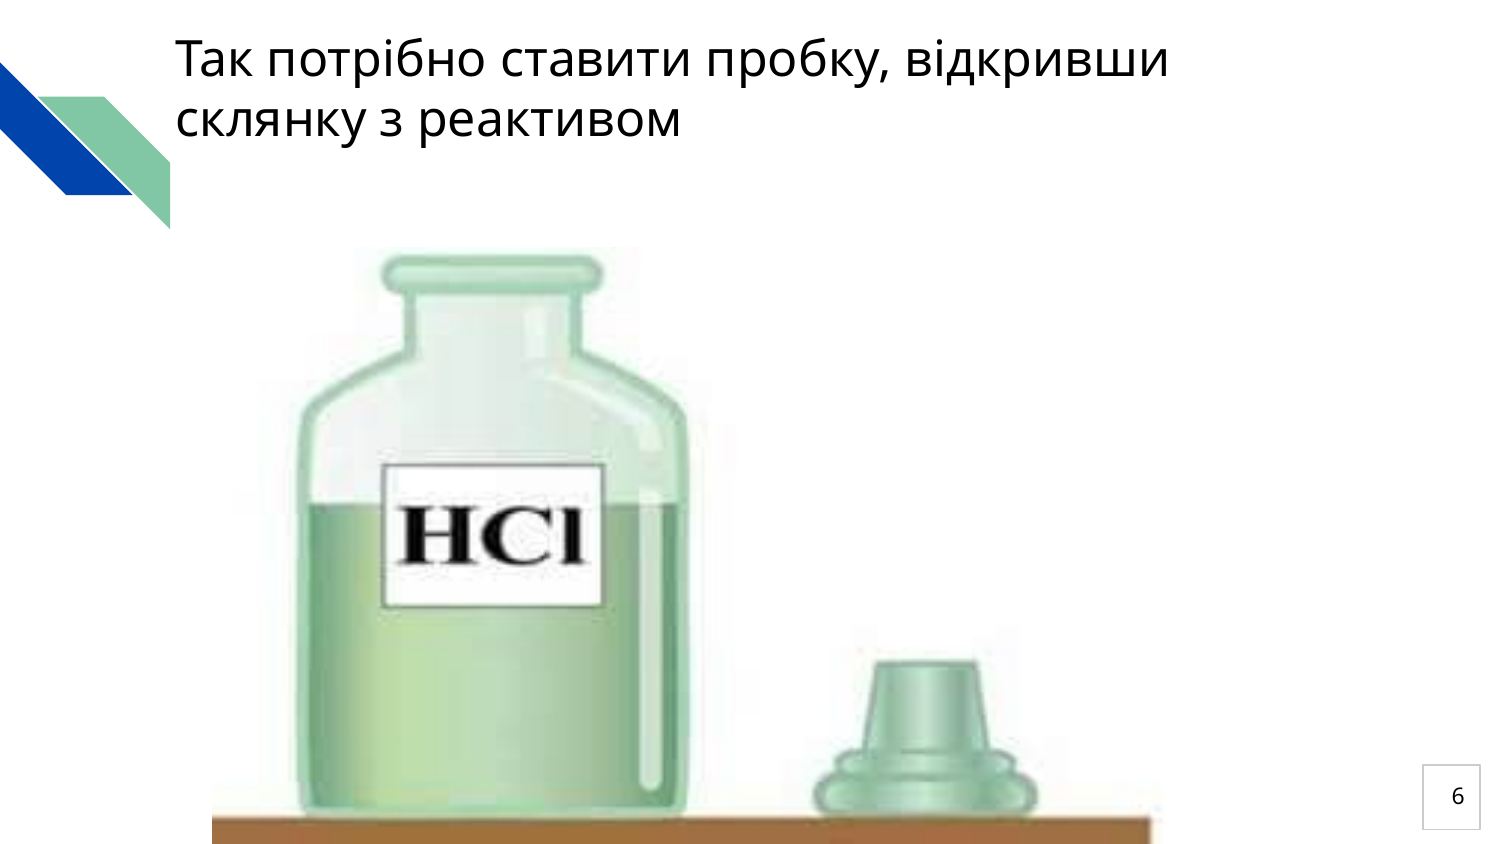

# Так потрібно ставити пробку, відкривши склянку з реактивом